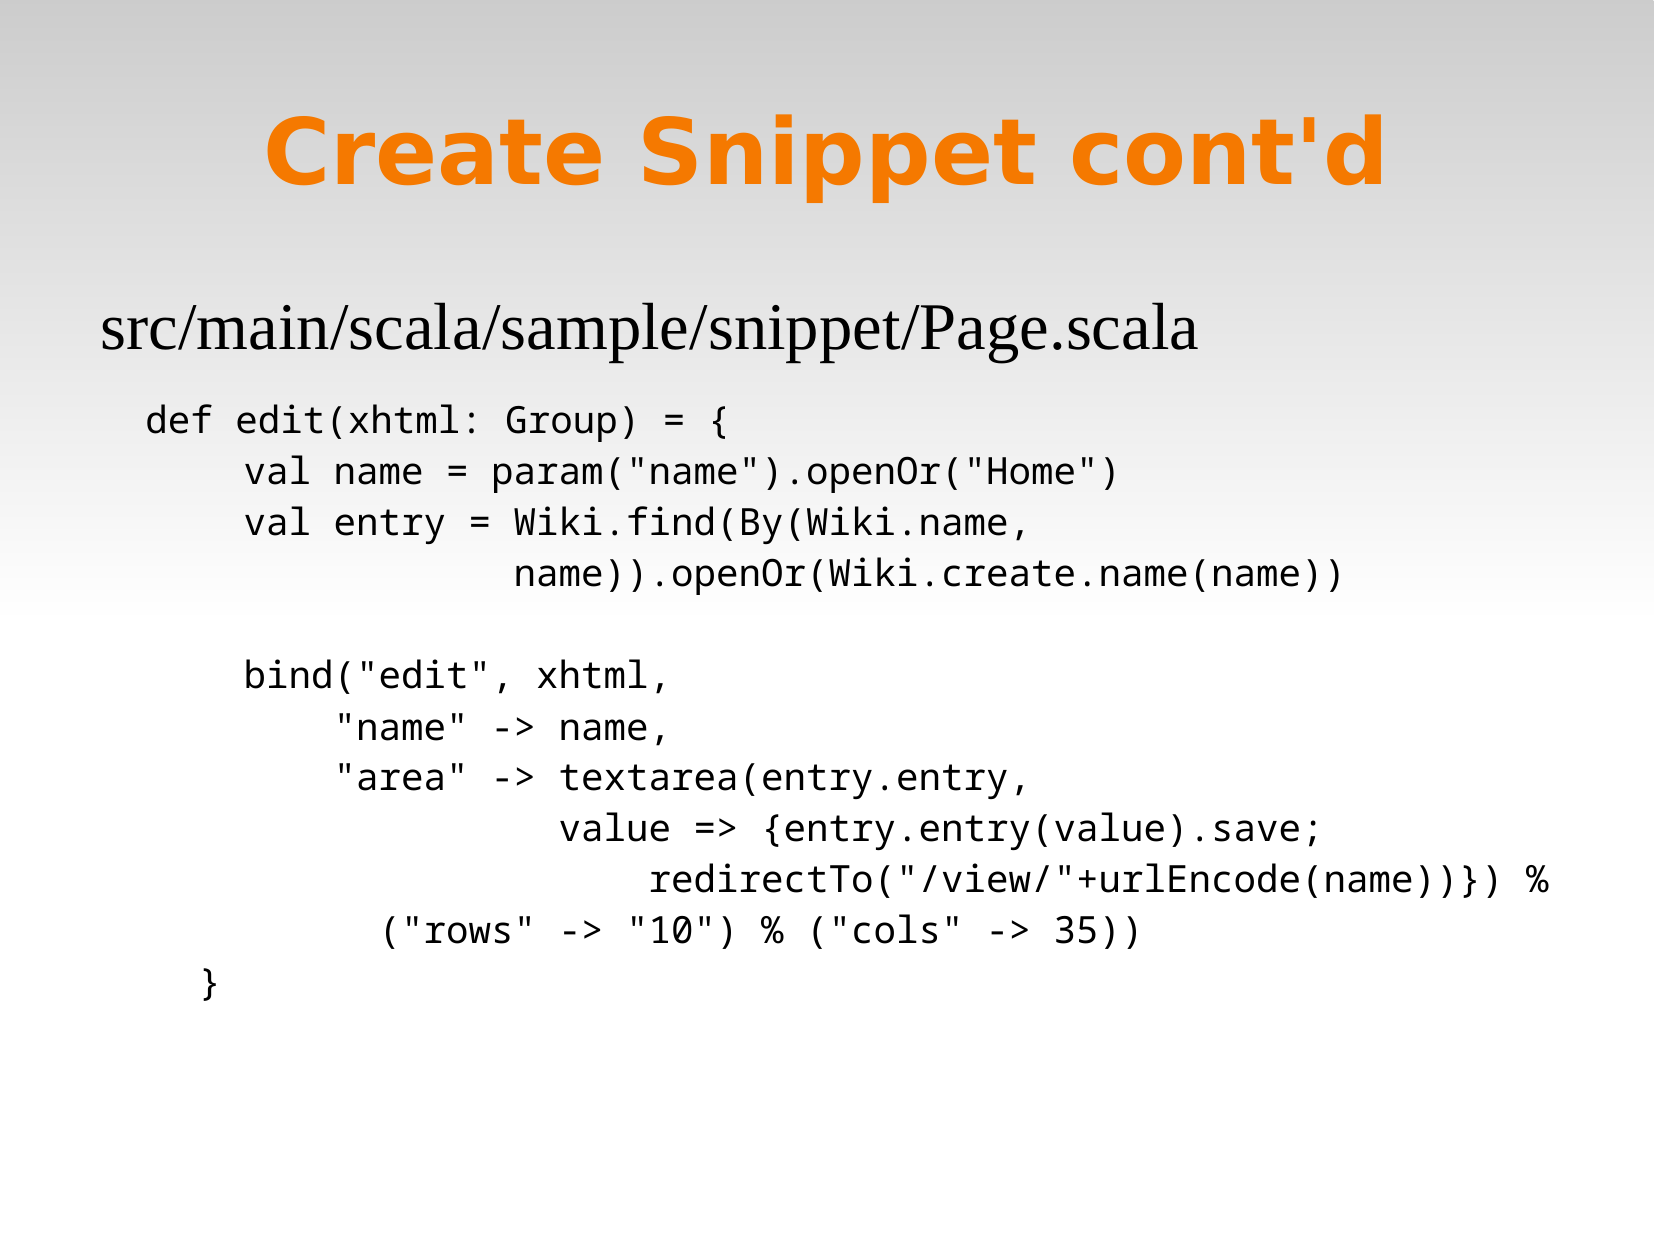

# Create Snippet cont'd
src/main/scala/sample/snippet/Page.scala
 def edit(xhtml: Group) = {
 val name = param("name").openOr("Home")
 val entry = Wiki.find(By(Wiki.name,
 name)).openOr(Wiki.create.name(name))
 bind("edit", xhtml,
 "name" -> name,
 "area" -> textarea(entry.entry,
 value => {entry.entry(value).save;
 redirectTo("/view/"+urlEncode(name))}) %
 ("rows" -> "10") % ("cols" -> 35))
 }